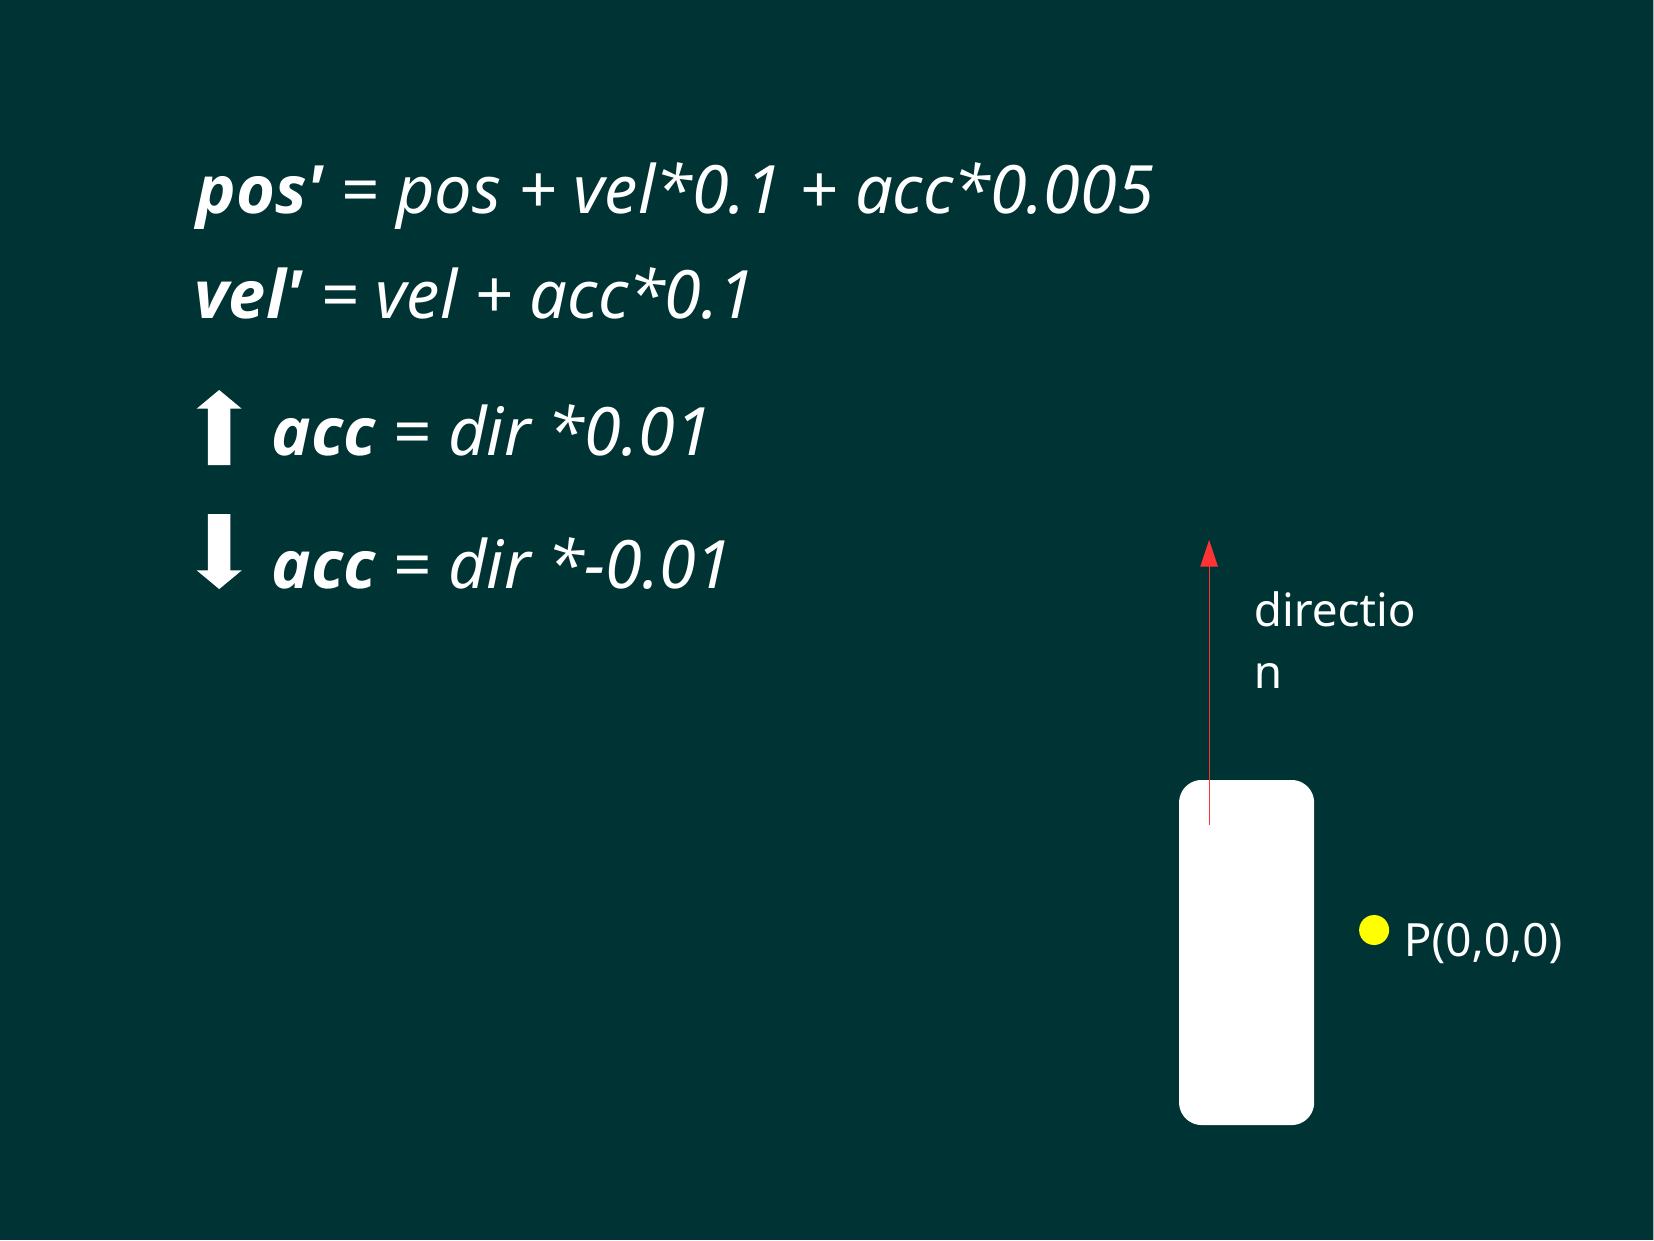

pos' = pos + vel*0.1 + acc*0.005
vel' = vel + acc*0.1
acc = dir *0.01
acc = dir *-0.01
direction
P(0,0,0)